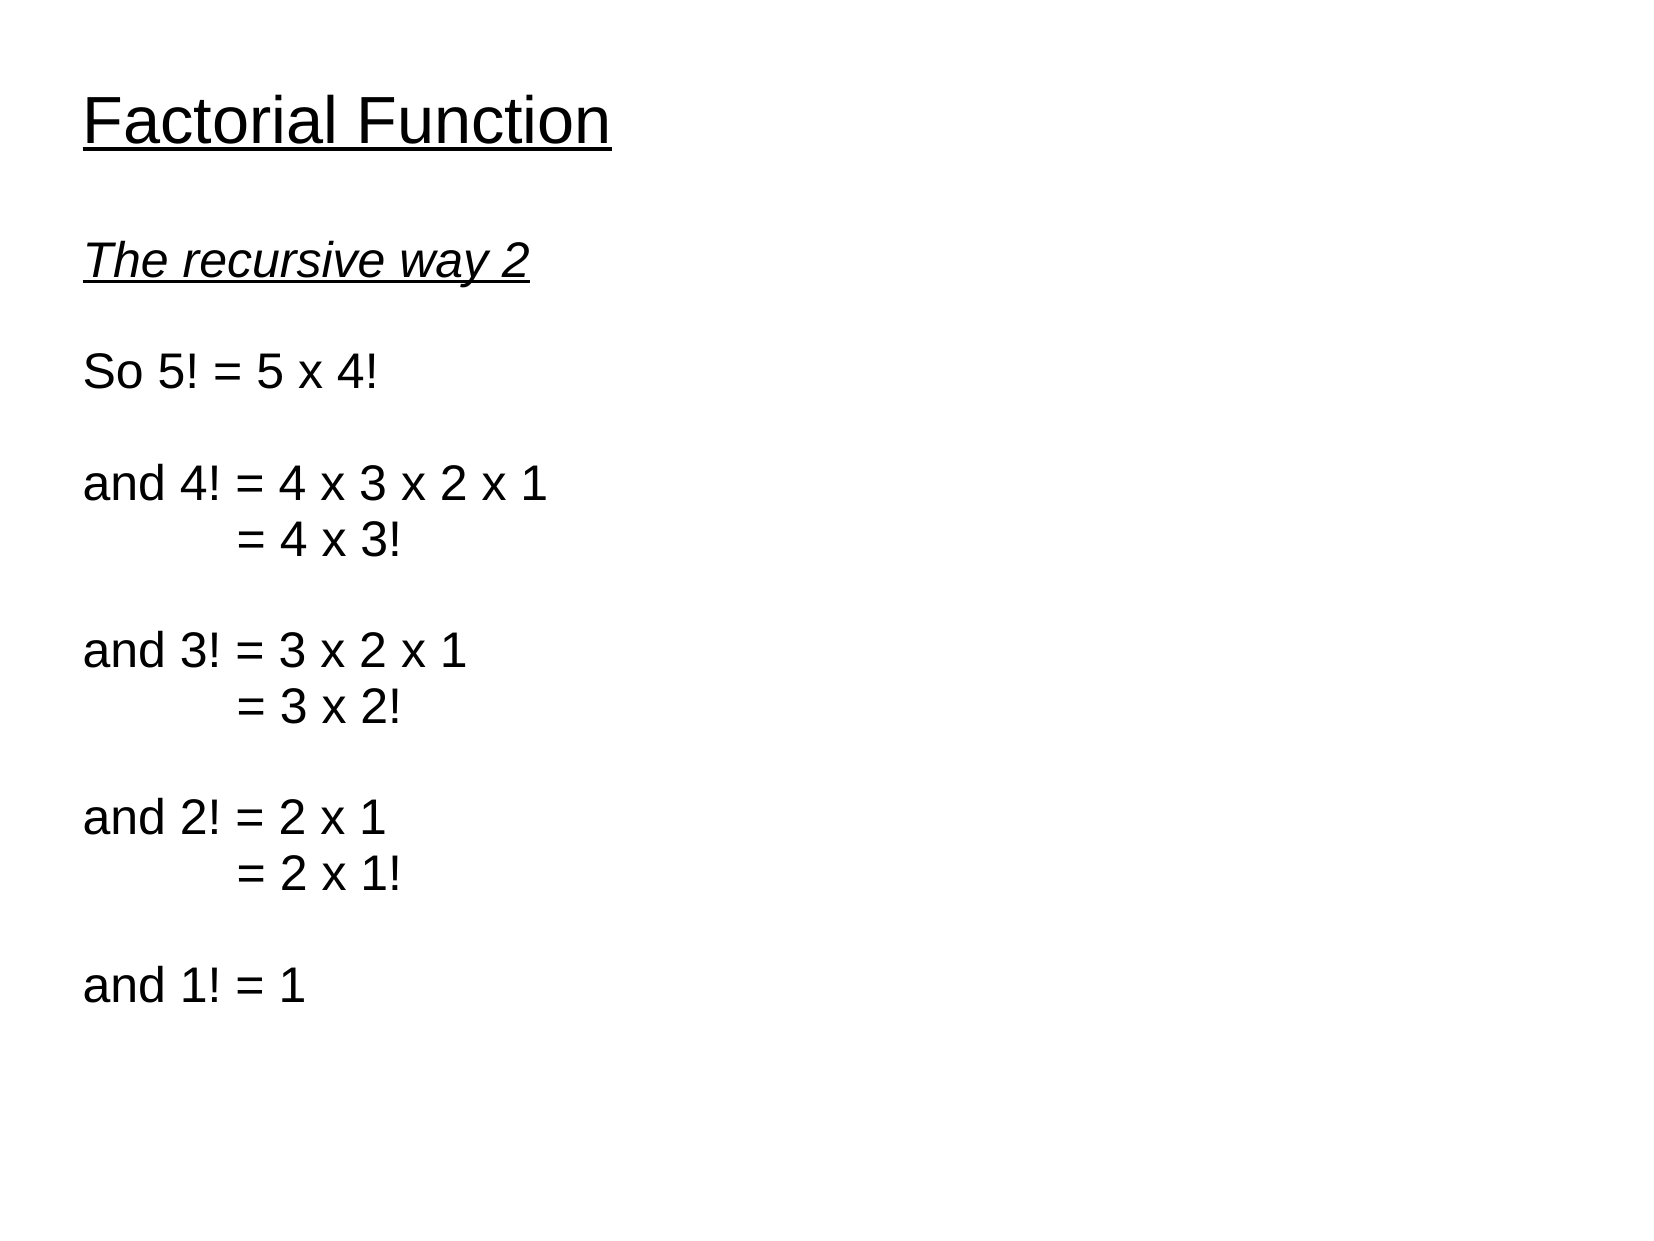

# Factorial Function
The recursive way 2
So 5! = 5 x 4!
and 4! = 4 x 3 x 2 x 1
 = 4 x 3!
and 3! = 3 x 2 x 1
 = 3 x 2!
and 2! = 2 x 1
 = 2 x 1!
and 1! = 1